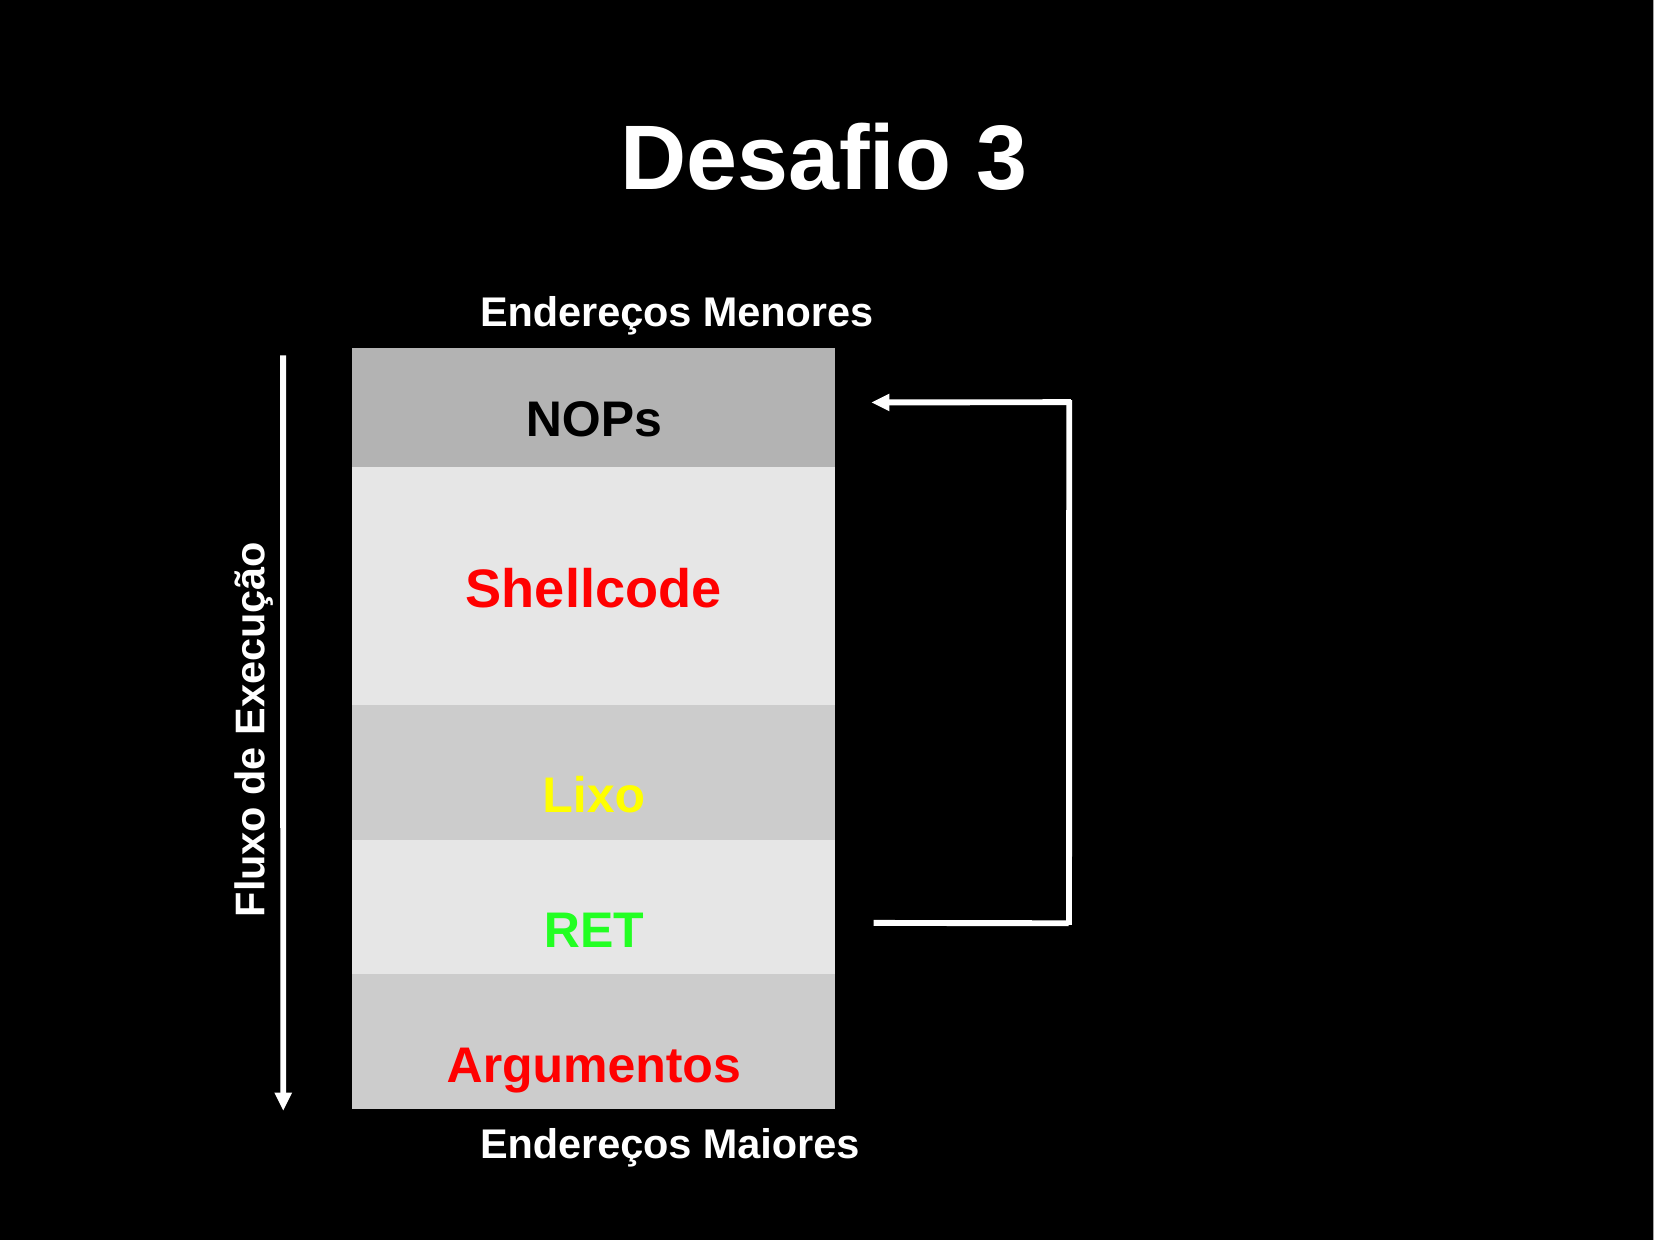

# Desafio 3
Endereços Menores
| NOPs |
| --- |
| Shellcode |
| Lixo |
| RET |
| Argumentos |
Fluxo de Execução
Endereços Maiores